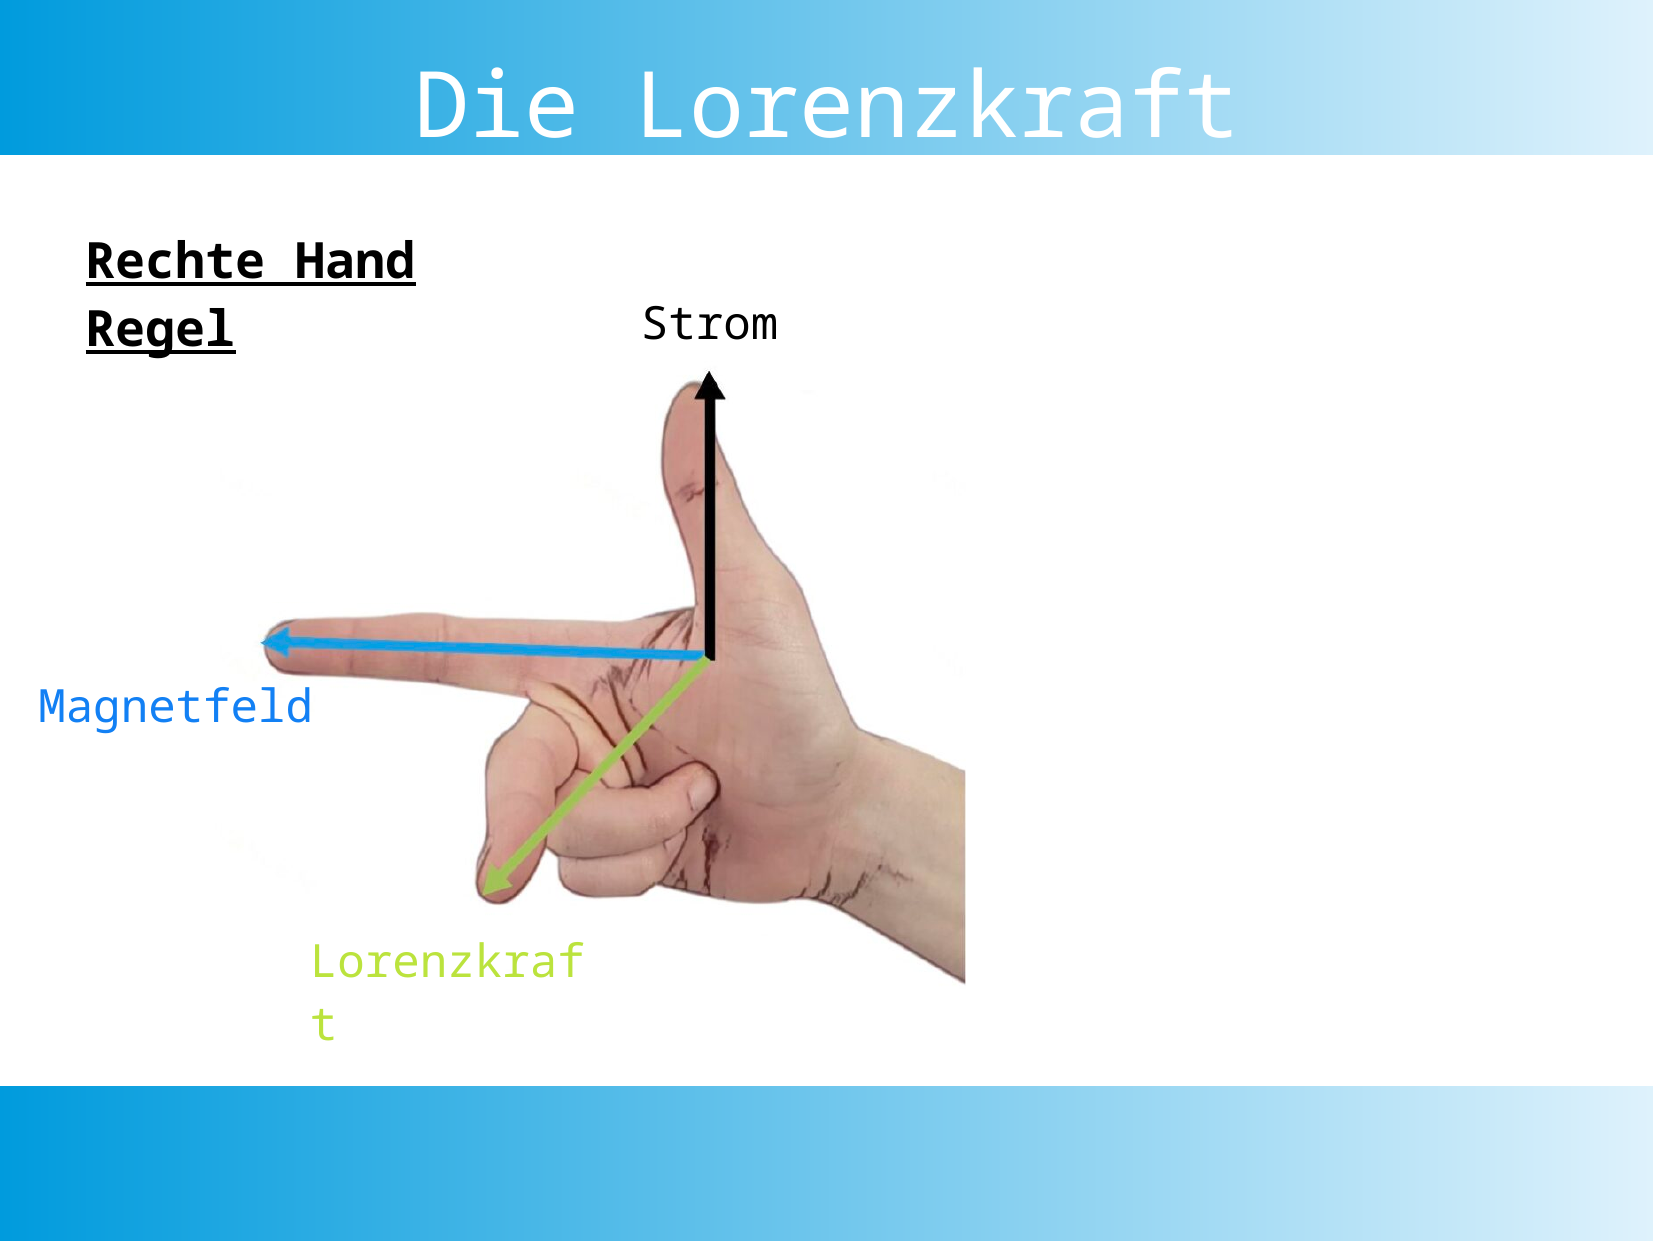

# Die Lorenzkraft
Rechte Hand Regel
Strom
Magnetfeld
Lorenzkraft